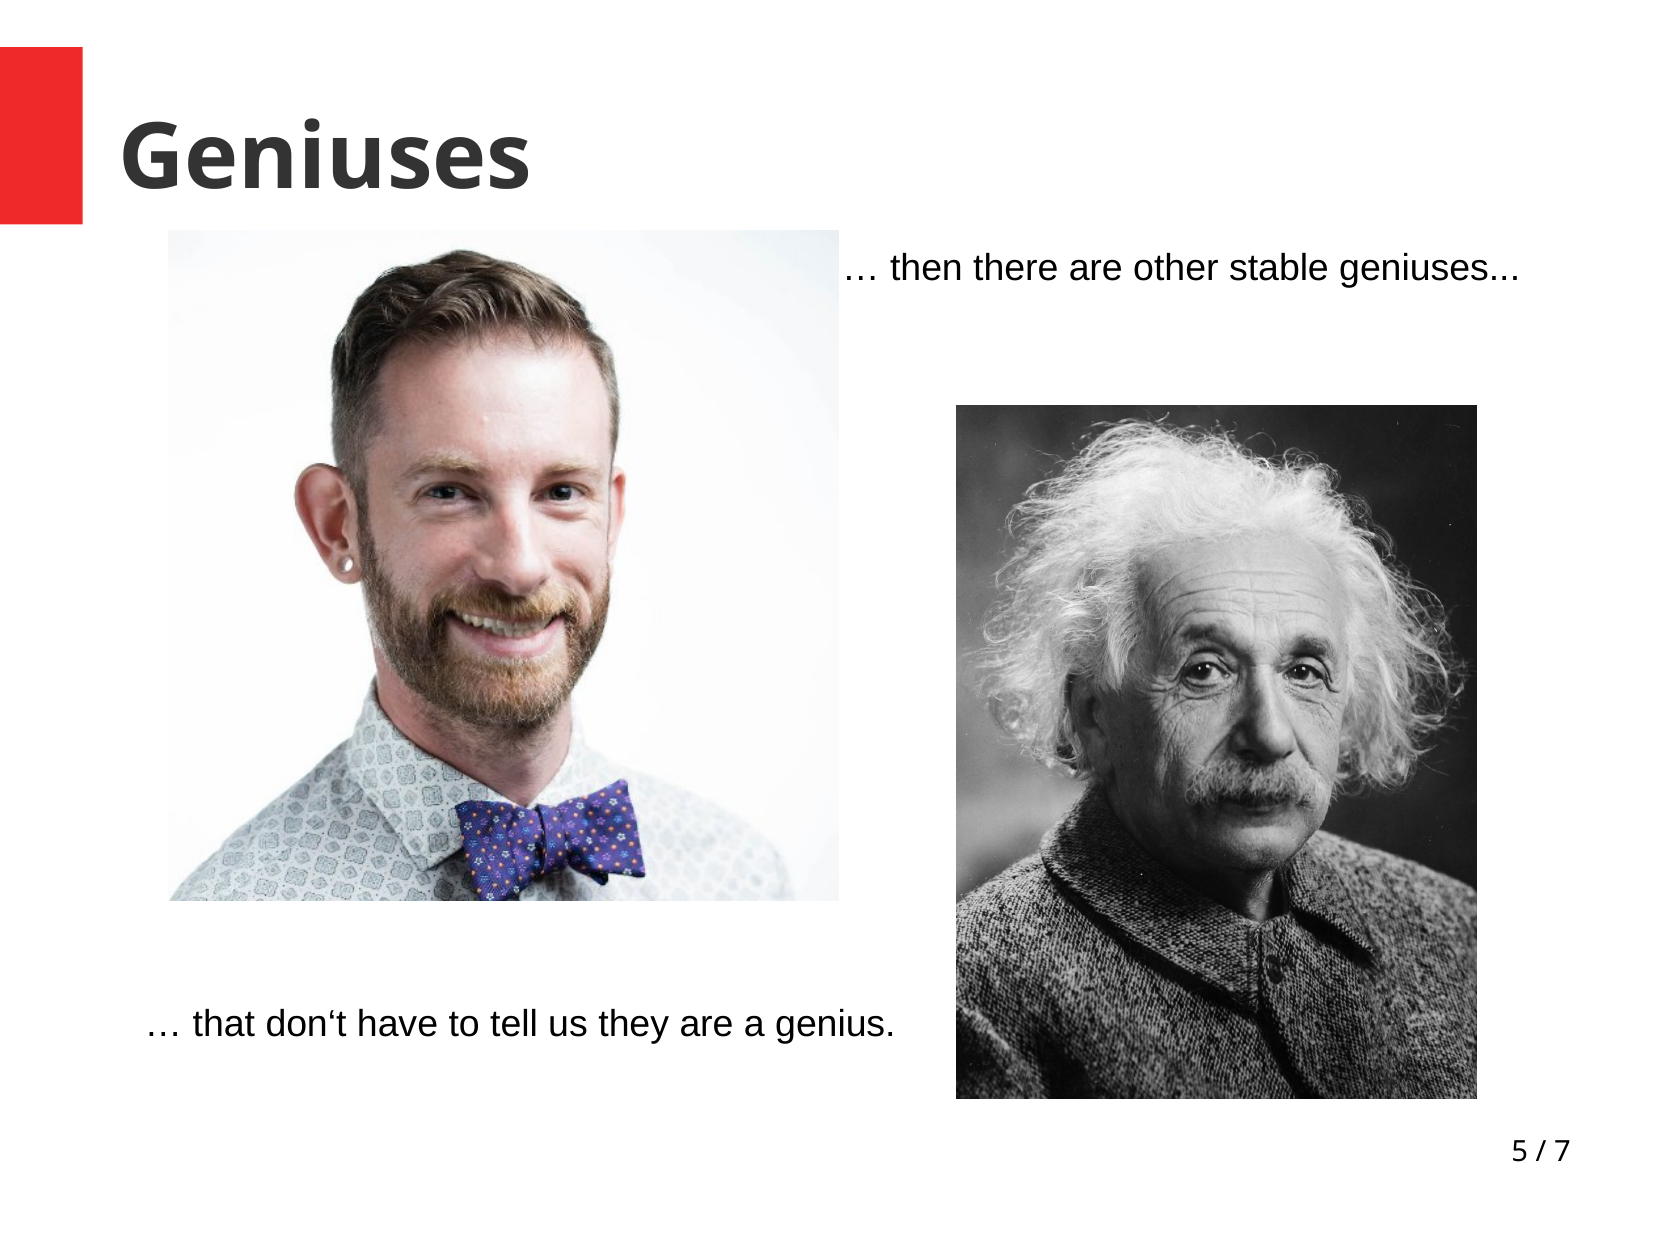

# Geniuses
… then there are other stable geniuses...
… that don‘t have to tell us they are a genius.
5